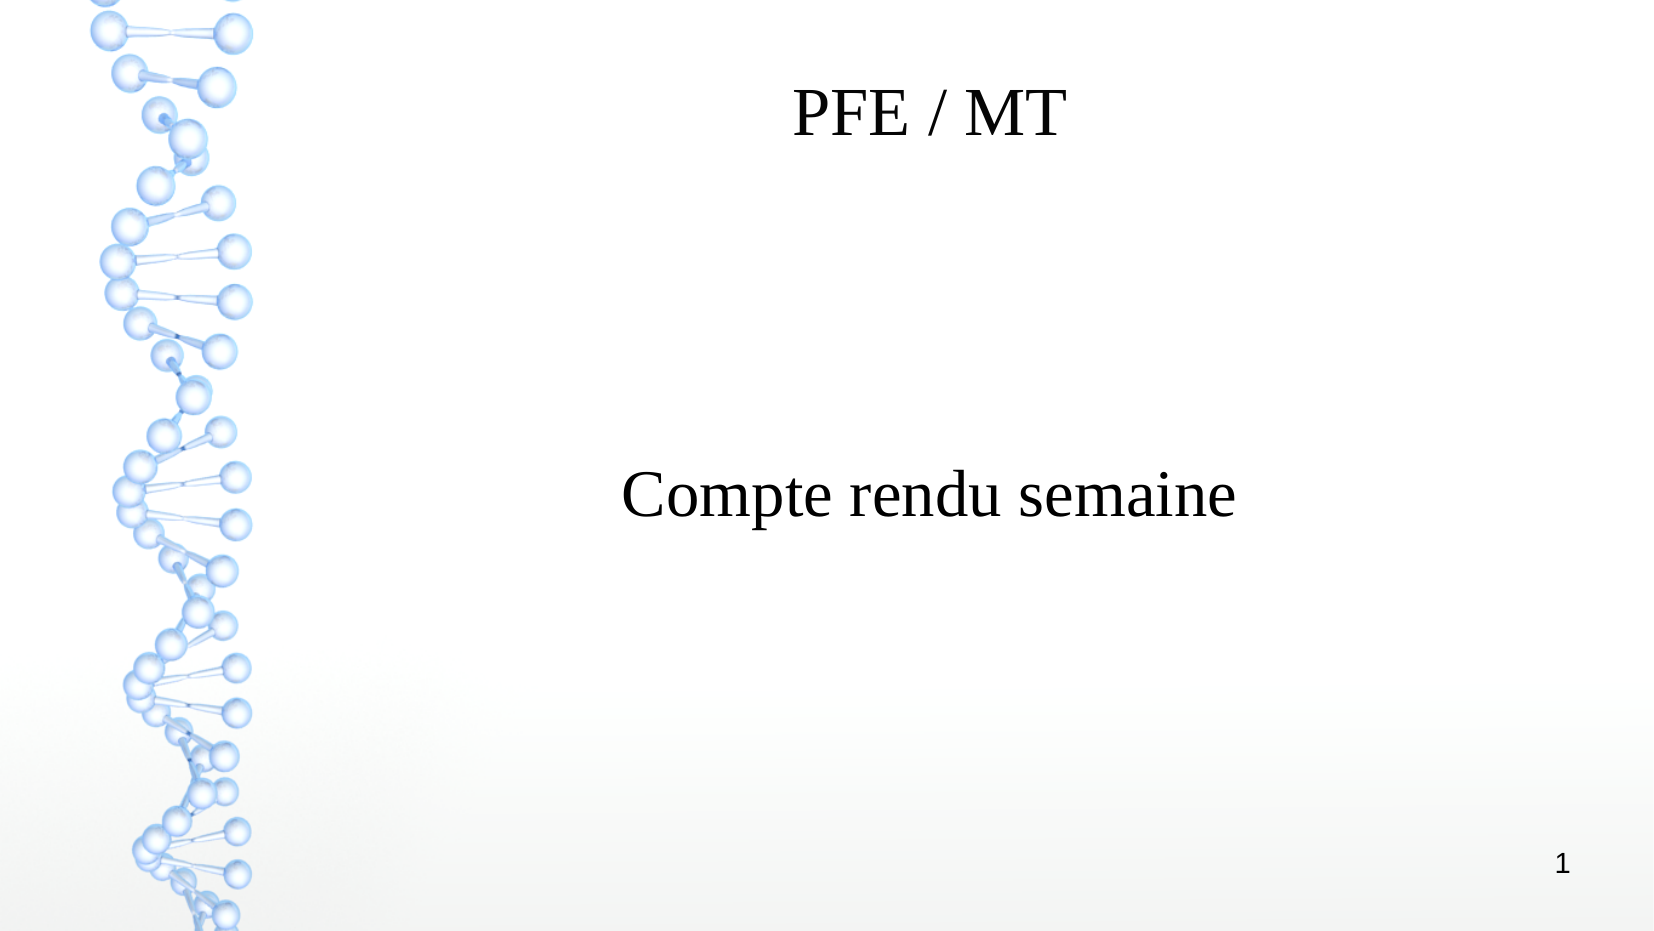

# PFE / MT
Compte rendu semaine
1